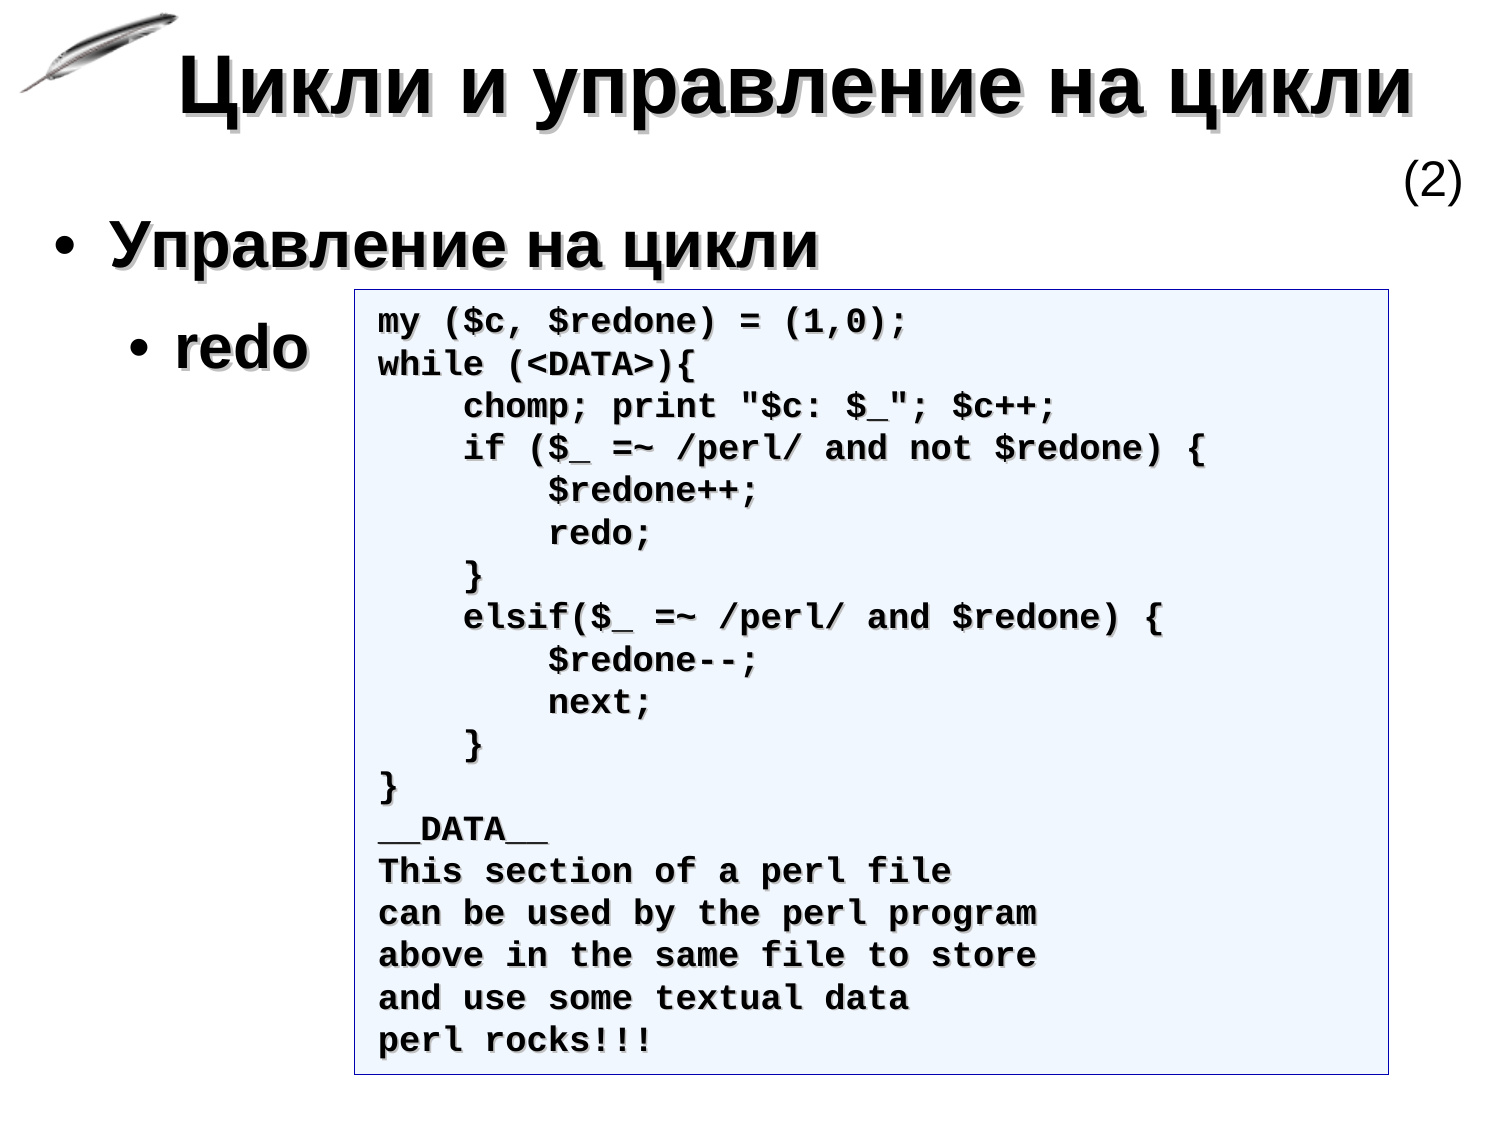

# Цикли и управление на цикли
(2)
Управление на цикли
redo
my ($c, $redone) = (1,0);
while (<DATA>){
 chomp; print "$c: $_"; $c++;
 if ($_ =~ /perl/ and not $redone) {
 $redone++;
 redo;
 }
 elsif($_ =~ /perl/ and $redone) {
 $redone--;
 next;
 }
}
__DATA__
This section of a perl file
can be used by the perl program
above in the same file to store
and use some textual data
perl rocks!!!